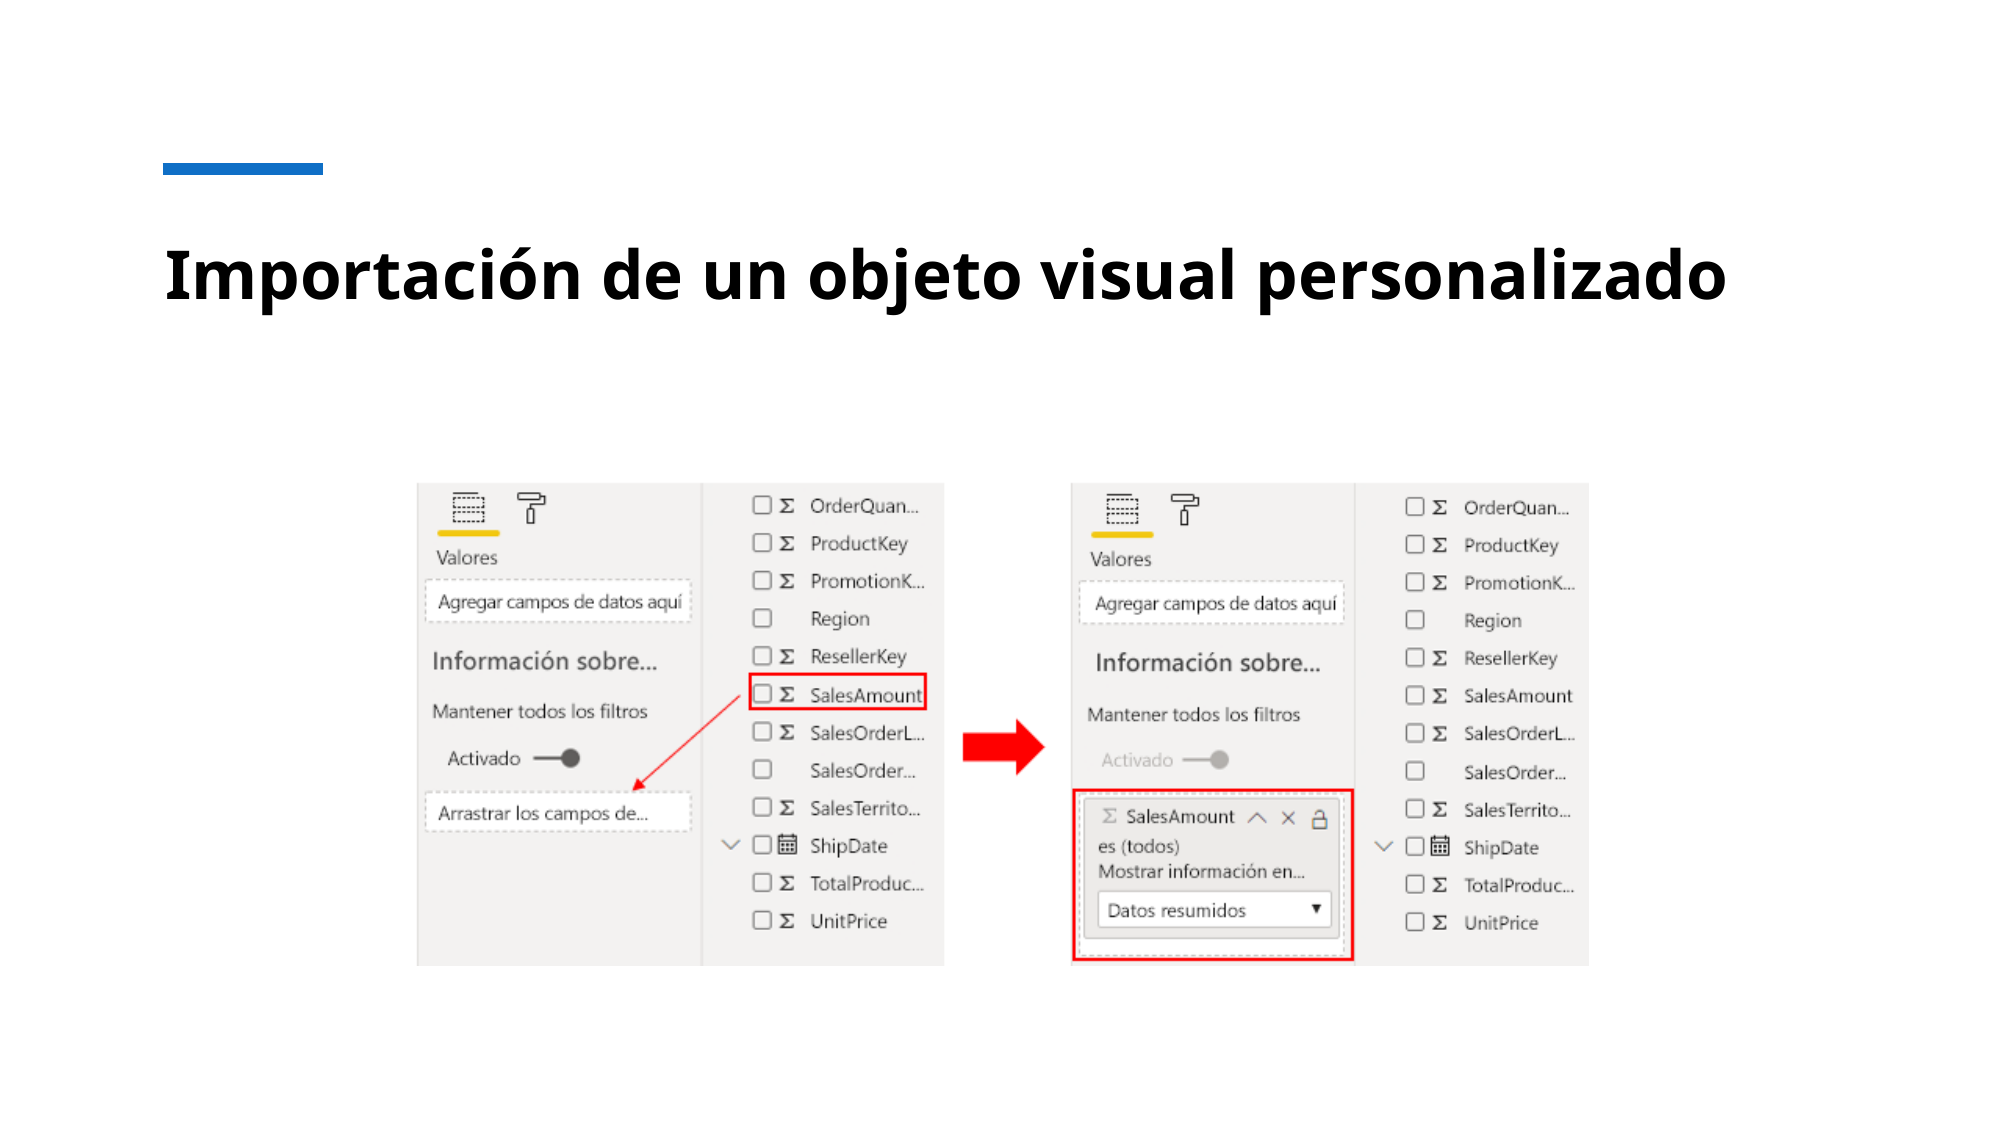

# Importación de un objeto visual personalizado